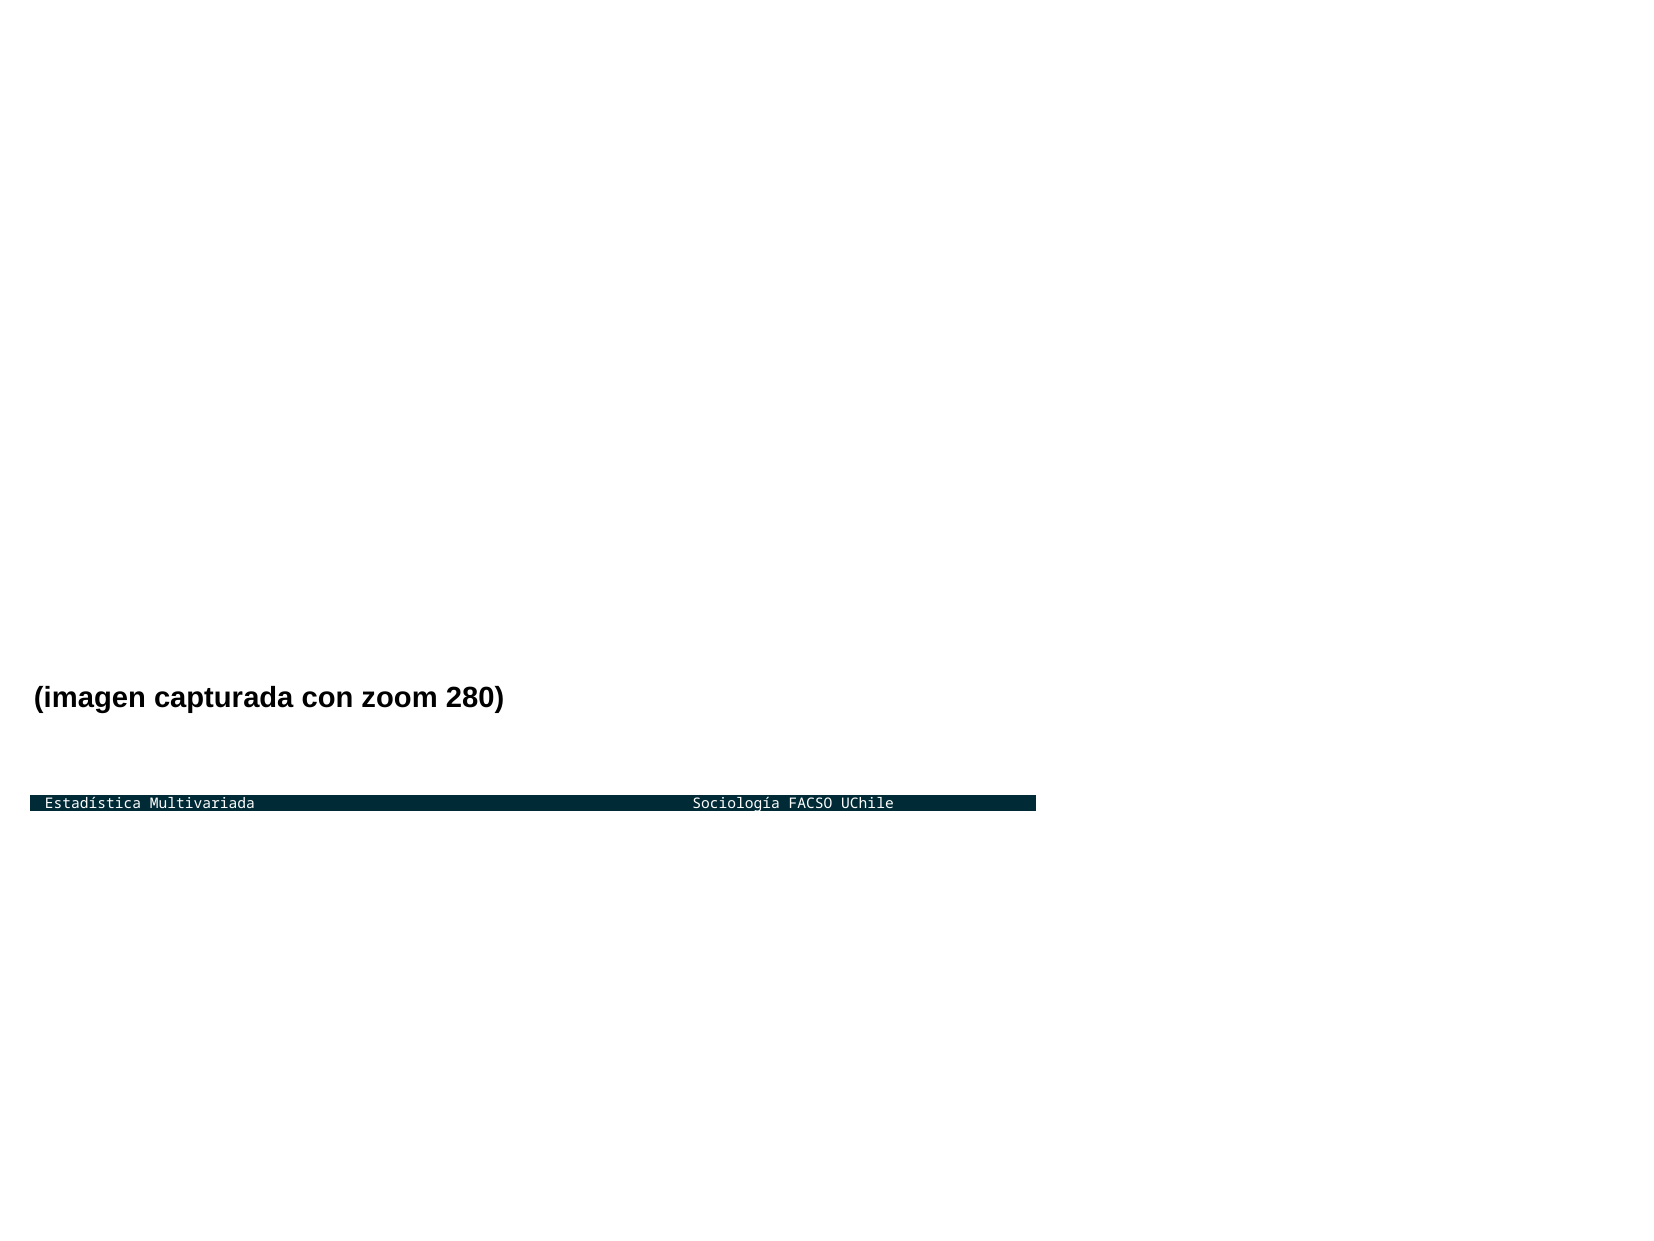

(imagen capturada con zoom 280)
Estadística Multivariada Sociología FACSO UChile